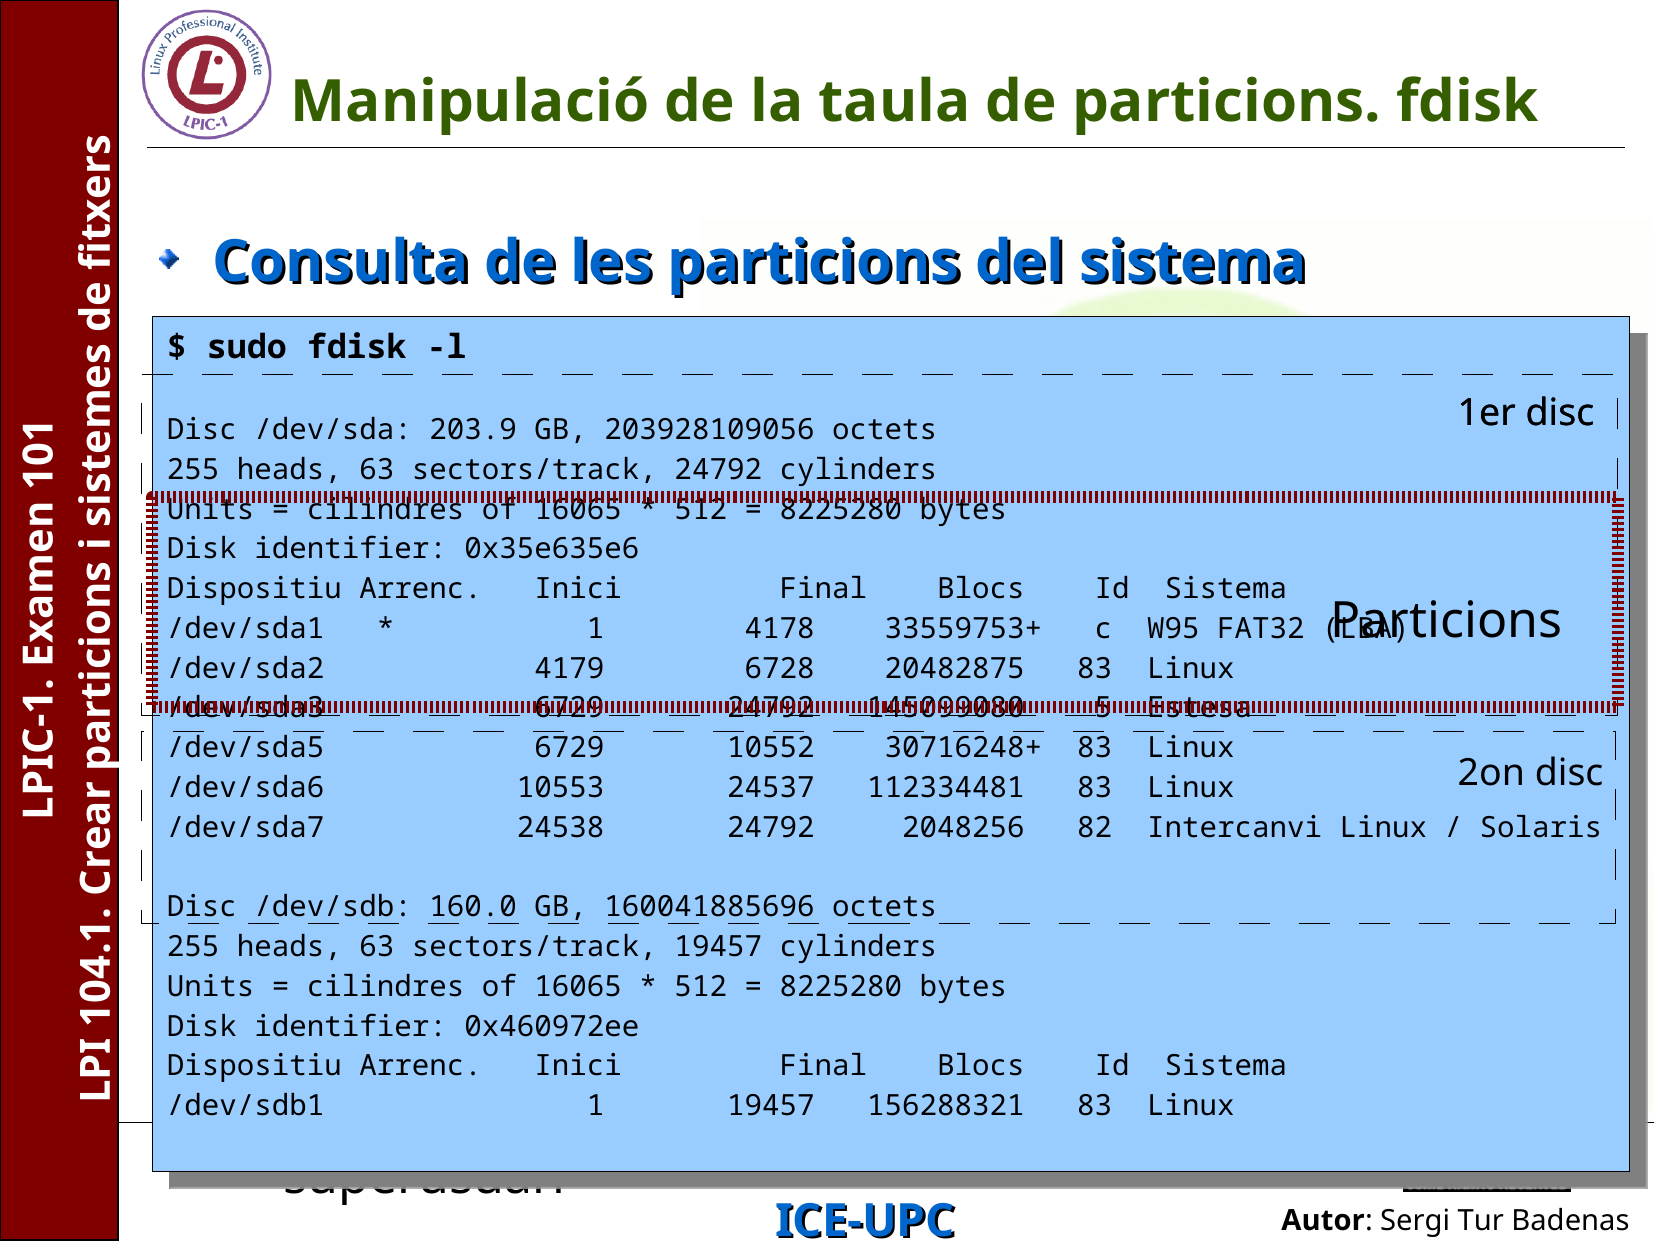

Manipulació de la taula de particions. fdisk
# Consulta de les particions del sistema
Tot i ser una ordre de superusuari (carpeta /sbin) es pot utilitzar en mode consulta. Sempre però cal ser superusuari
$ sudo fdisk -l
Disc /dev/sda: 203.9 GB, 203928109056 octets
255 heads, 63 sectors/track, 24792 cylinders
Units = cilindres of 16065 * 512 = 8225280 bytes
Disk identifier: 0x35e635e6
Dispositiu Arrenc. Inici Final Blocs Id Sistema
/dev/sda1 * 1 4178 33559753+ c W95 FAT32 (LBA)
/dev/sda2 4179 6728 20482875 83 Linux
/dev/sda3 6729 24792 145099080 5 Estesa
/dev/sda5 6729 10552 30716248+ 83 Linux
/dev/sda6 10553 24537 112334481 83 Linux
/dev/sda7 24538 24792 2048256 82 Intercanvi Linux / Solaris
Disc /dev/sdb: 160.0 GB, 160041885696 octets
255 heads, 63 sectors/track, 19457 cylinders
Units = cilindres of 16065 * 512 = 8225280 bytes
Disk identifier: 0x460972ee
Dispositiu Arrenc. Inici Final Blocs Id Sistema
/dev/sdb1 1 19457 156288321 83 Linux
1er disc
1er disc
Particions
2on disc